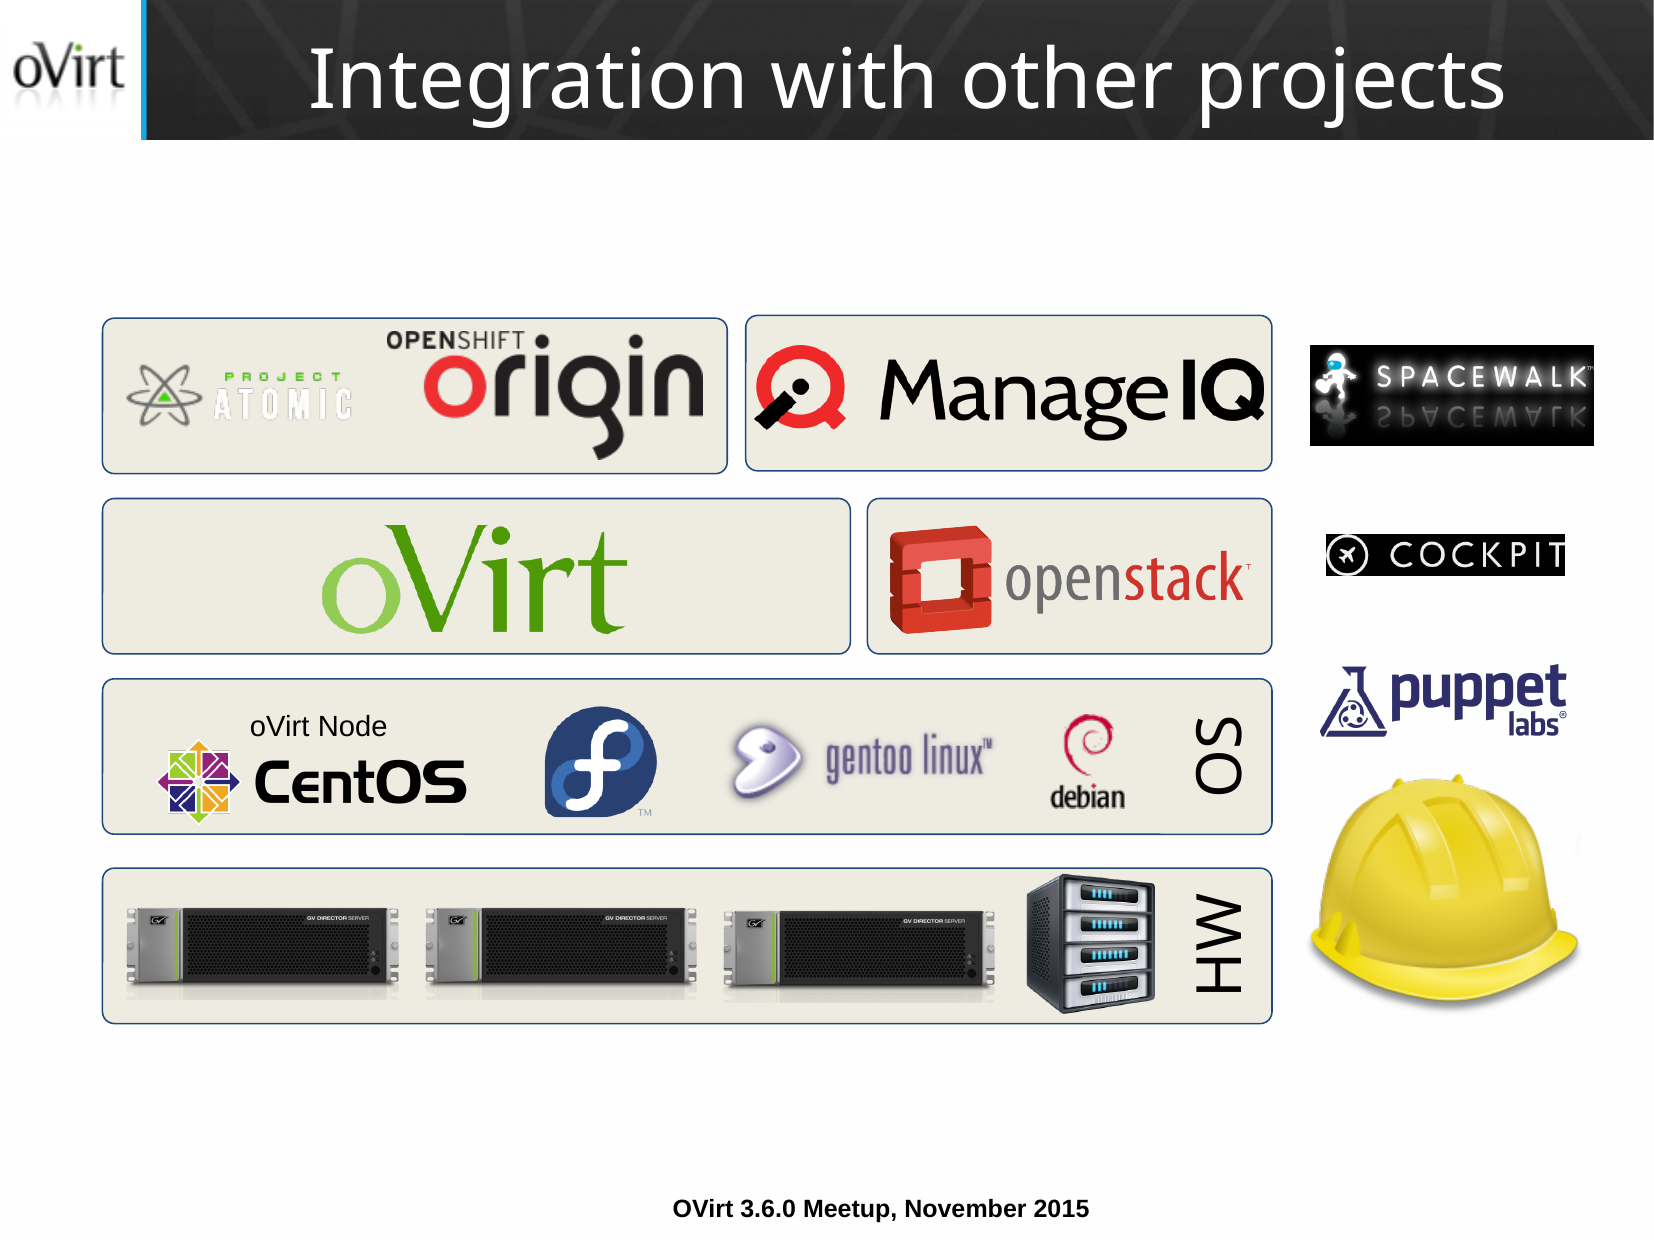

# Integration with other projects
OS
HW
oVirt Node